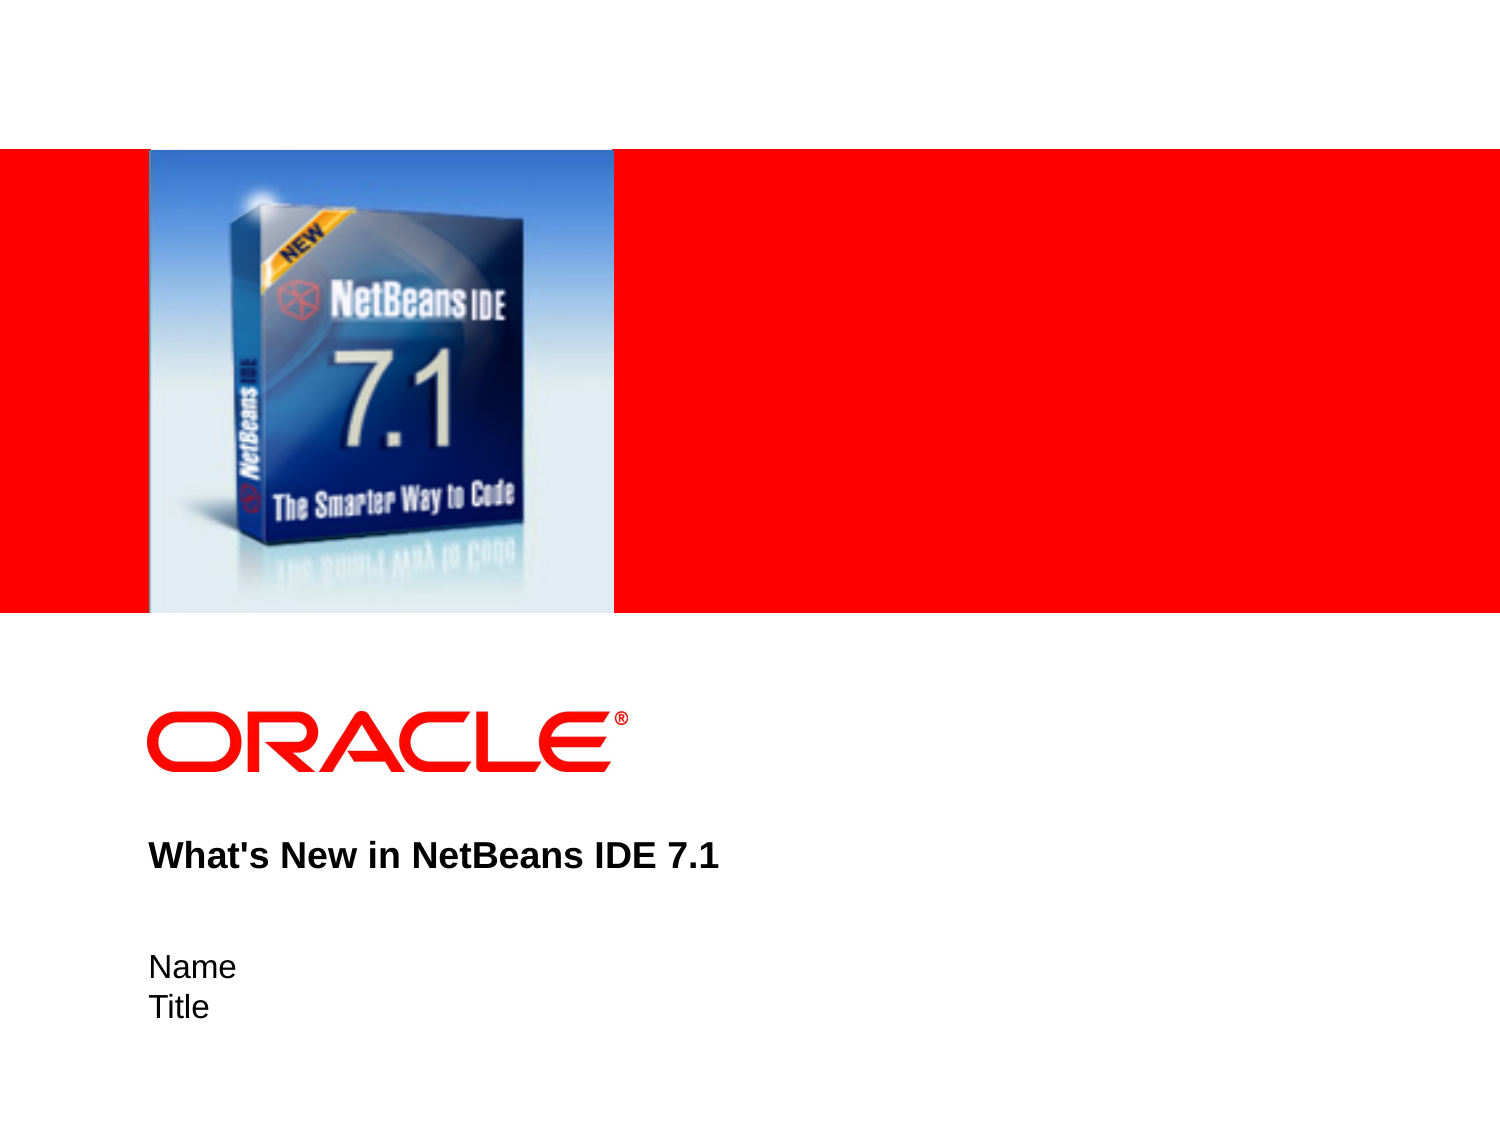

# What's New in NetBeans IDE 7.1
Name
Title